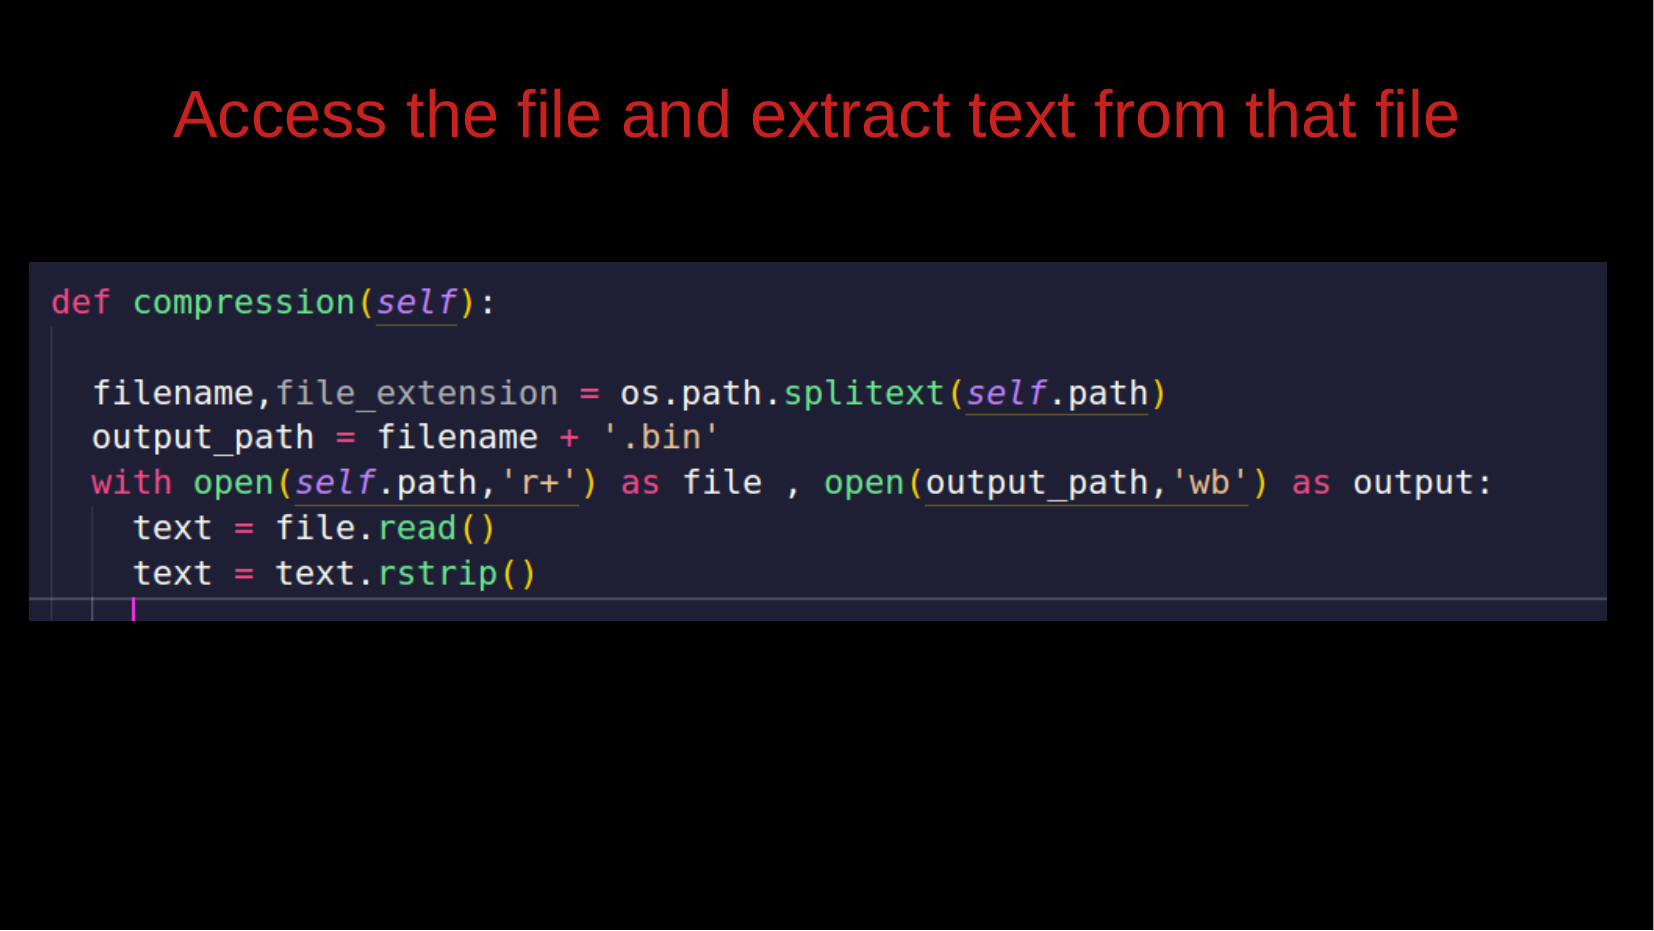

# Access the file and extract text from that file